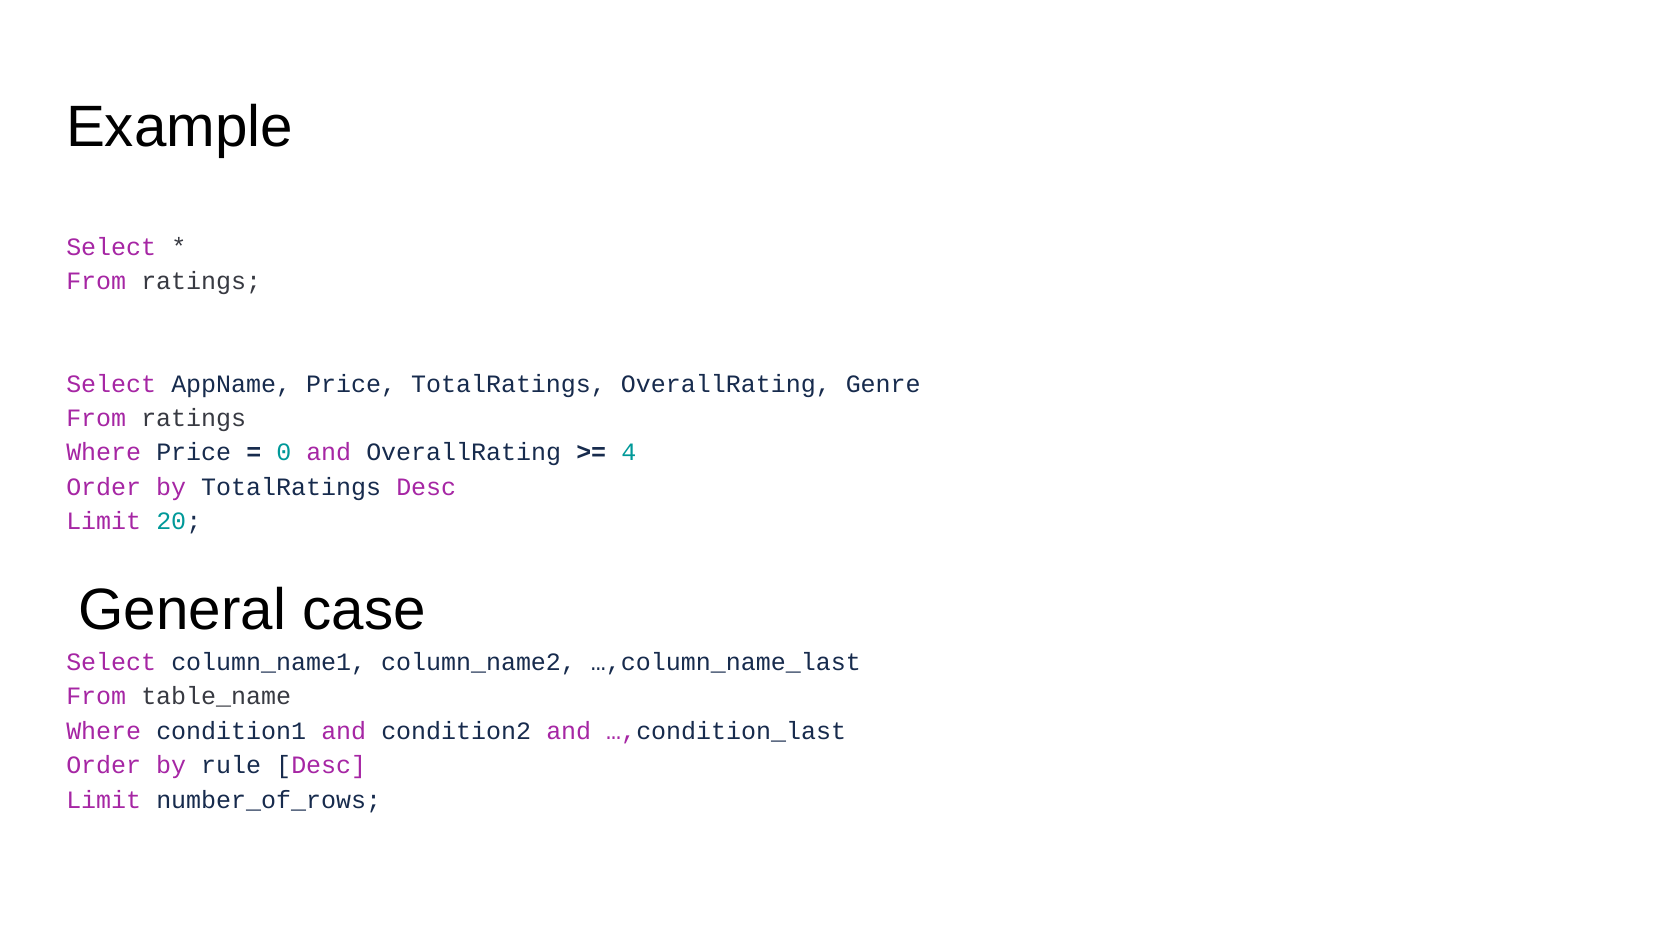

# Example
Select *
From ratings;
Select AppName, Price, TotalRatings, OverallRating, Genre
From ratings
Where Price = 0 and OverallRating >= 4
Order by TotalRatings Desc
Limit 20;
General case
Select column_name1, column_name2, …,column_name_last
From table_name
Where condition1 and condition2 and …,condition_last
Order by rule [Desc]
Limit number_of_rows;